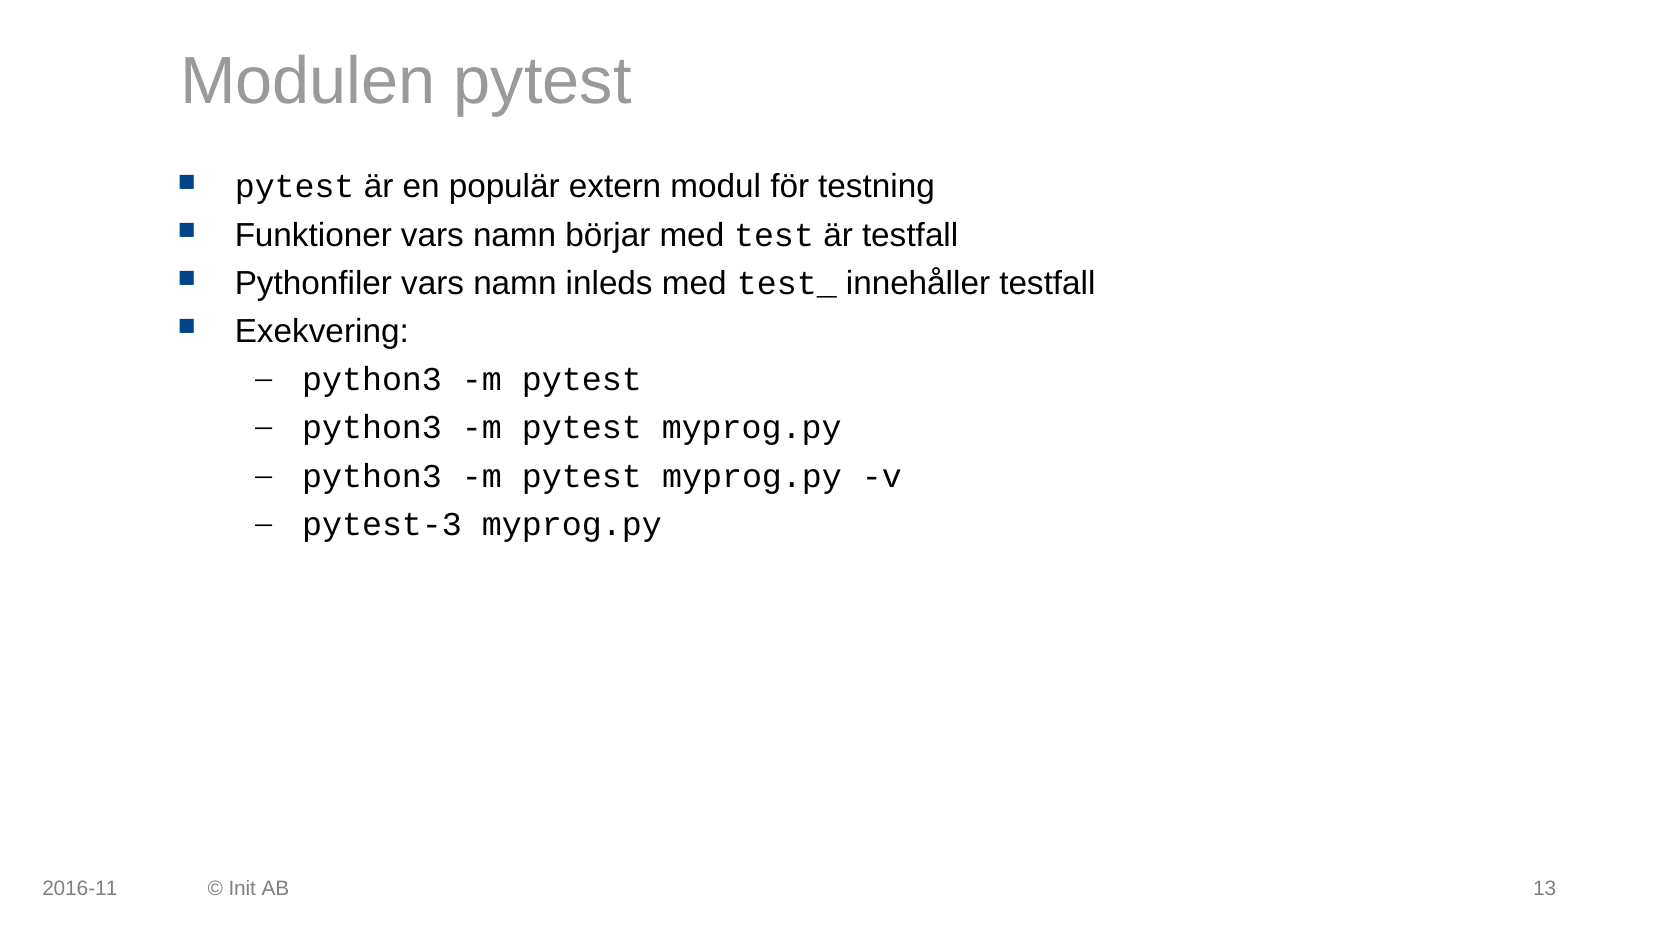

Modulen pytest
pytest är en populär extern modul för testning
Funktioner vars namn börjar med test är testfall
Pythonfiler vars namn inleds med test_ innehåller testfall
Exekvering:
python3 -m pytest
python3 -m pytest myprog.py
python3 -m pytest myprog.py -v
pytest-3 myprog.py
2016-11
© Init AB